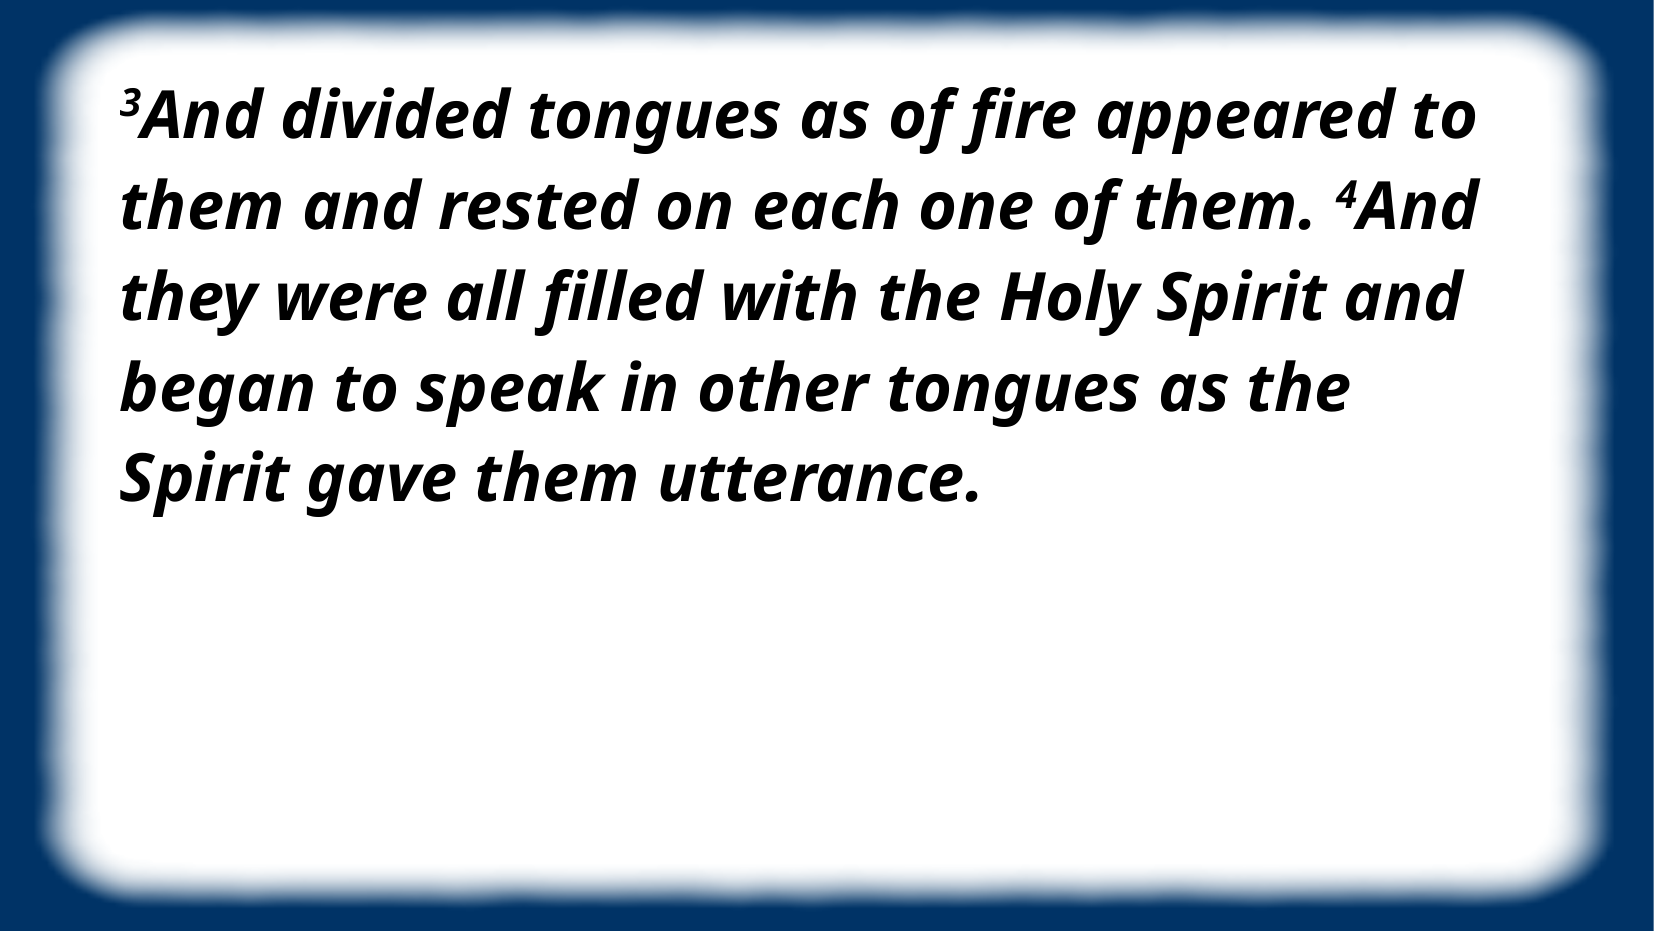

3And divided tongues as of fire appeared to them and rested on each one of them. 4And they were all filled with the Holy Spirit and began to speak in other tongues as the Spirit gave them utterance.